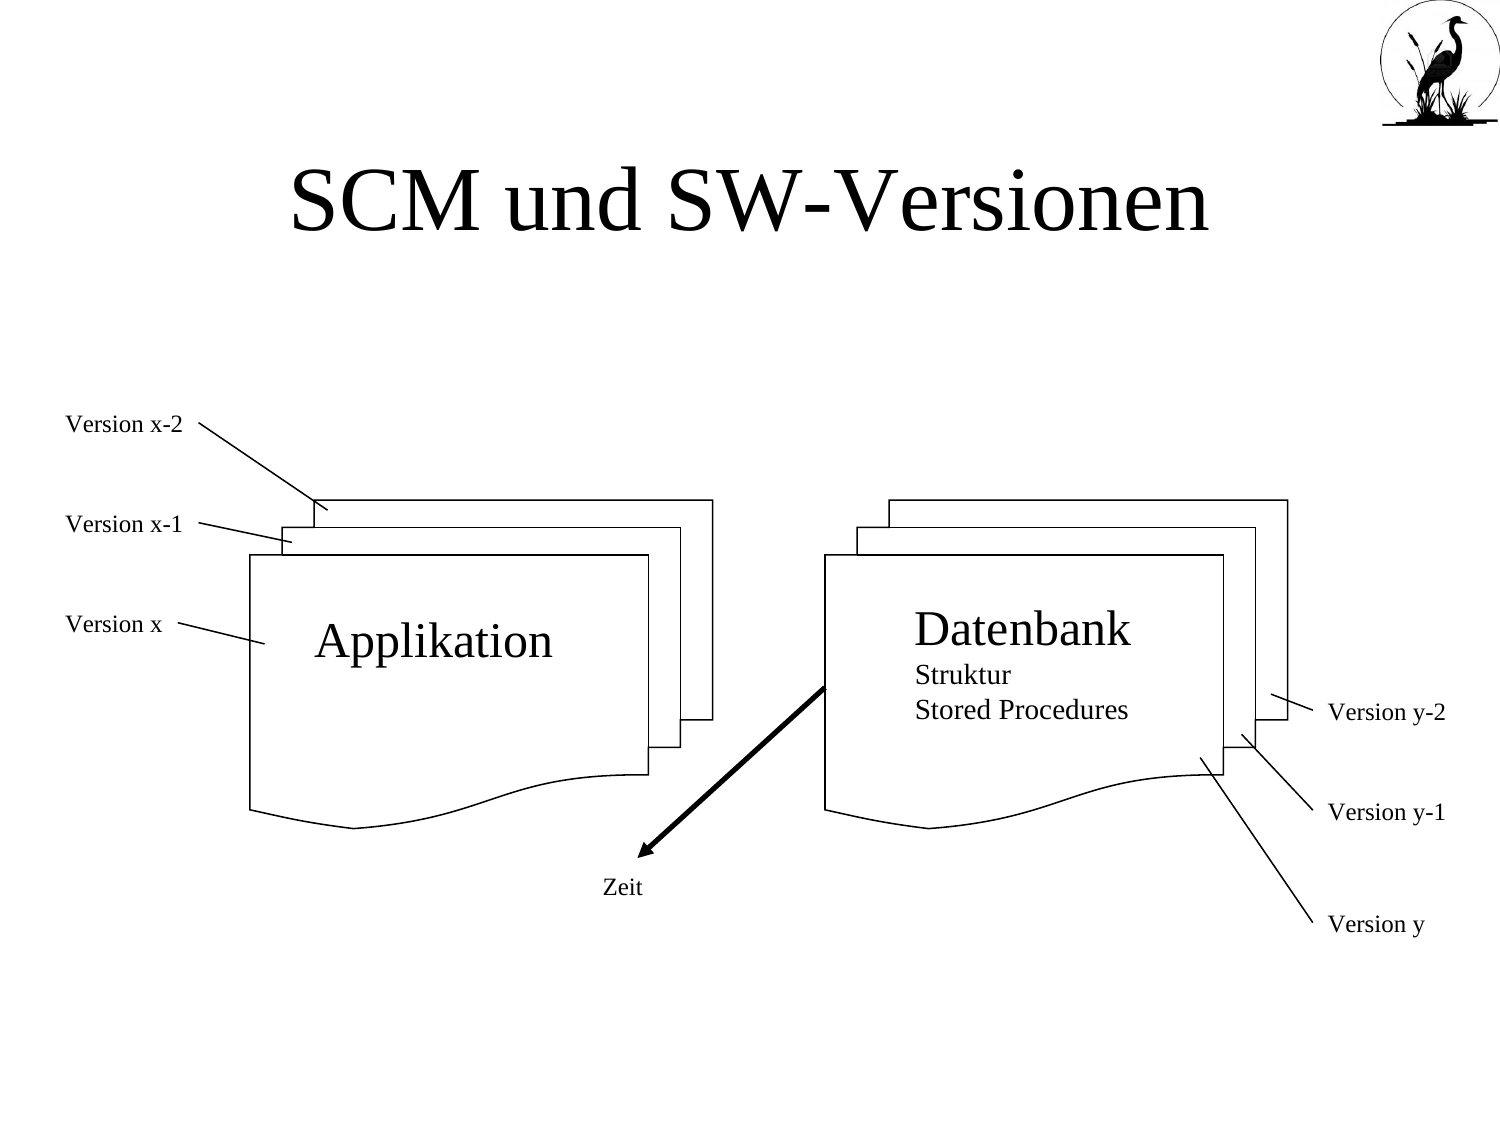

# SCM und SW-Versionen
Version x-2
Version x-1
Applikation
Datenbank
Struktur
Stored Procedures
Version x
Version y-2
Version y-1
Zeit
Version y